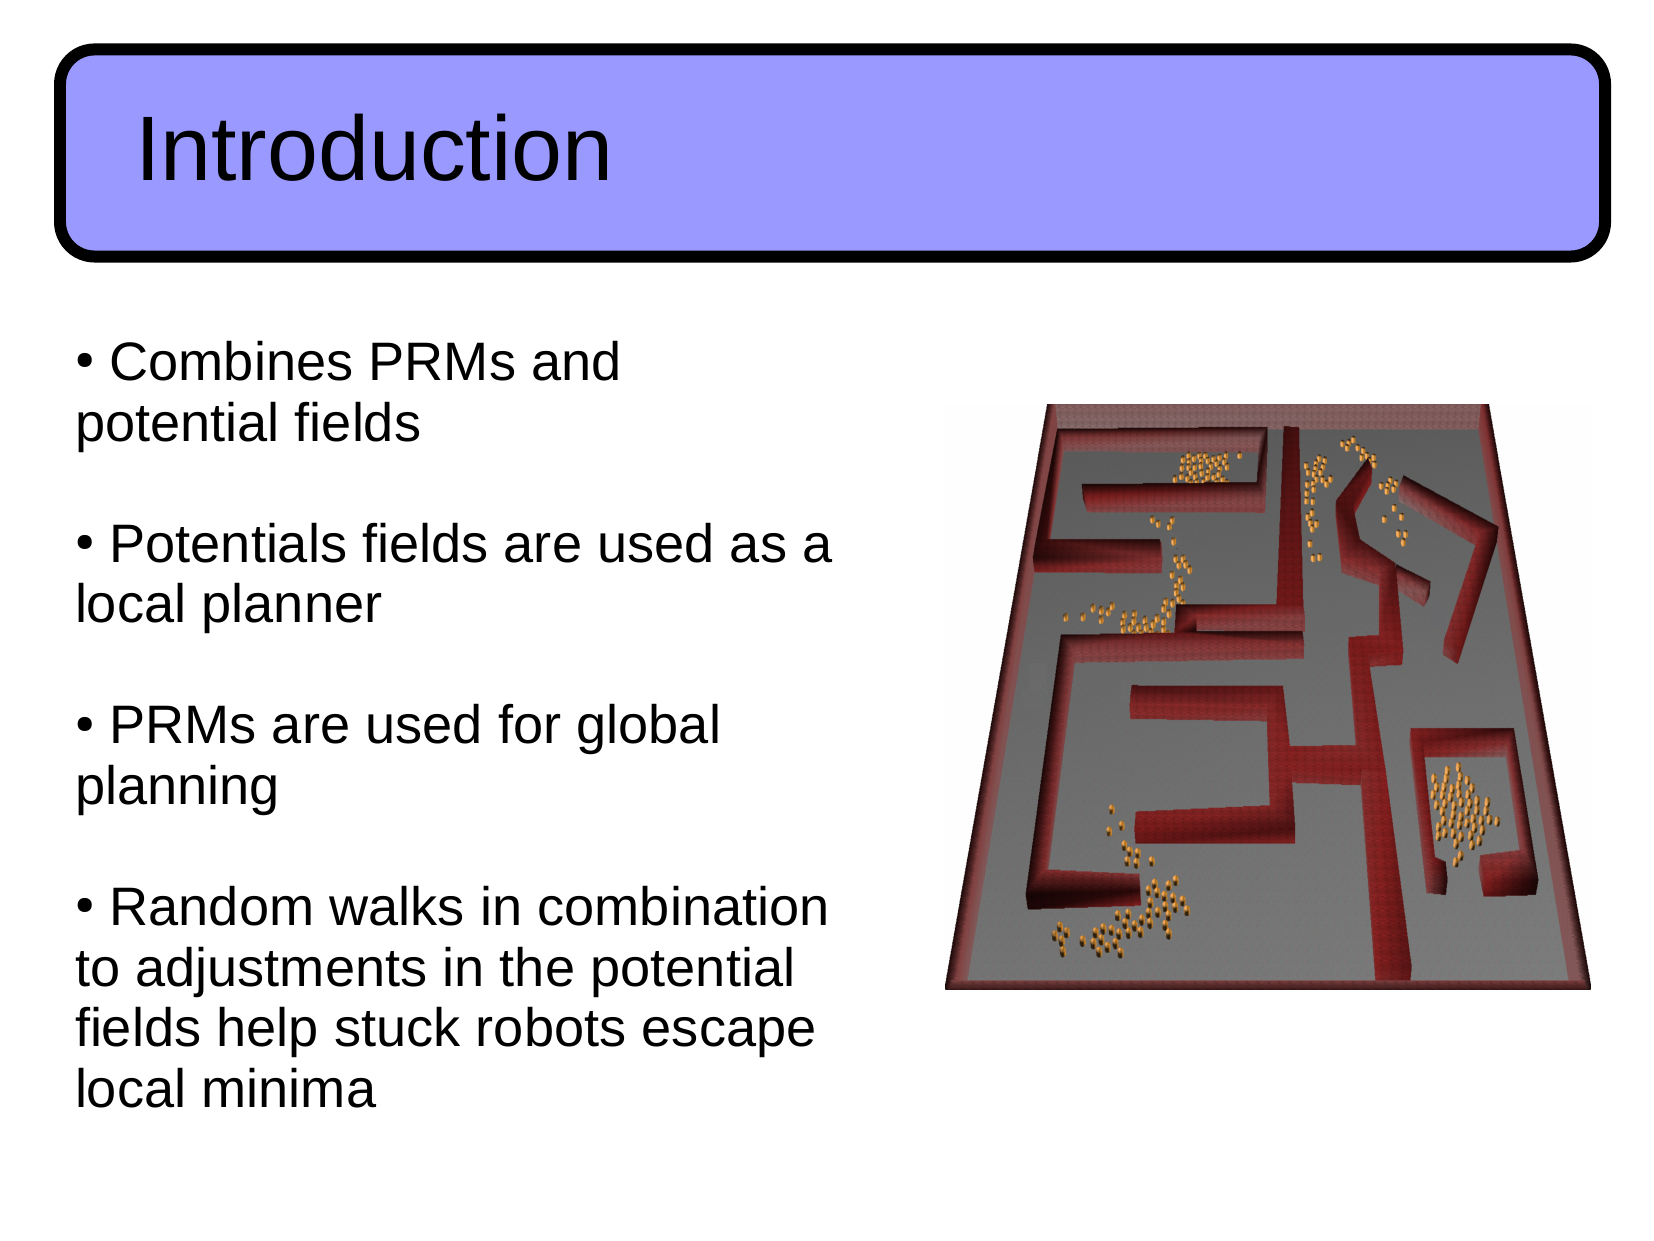

Introduction
#
 Combines PRMs and potential fields
 Potentials fields are used as a local planner
 PRMs are used for global planning
 Random walks in combination to adjustments in the potential fields help stuck robots escape local minima